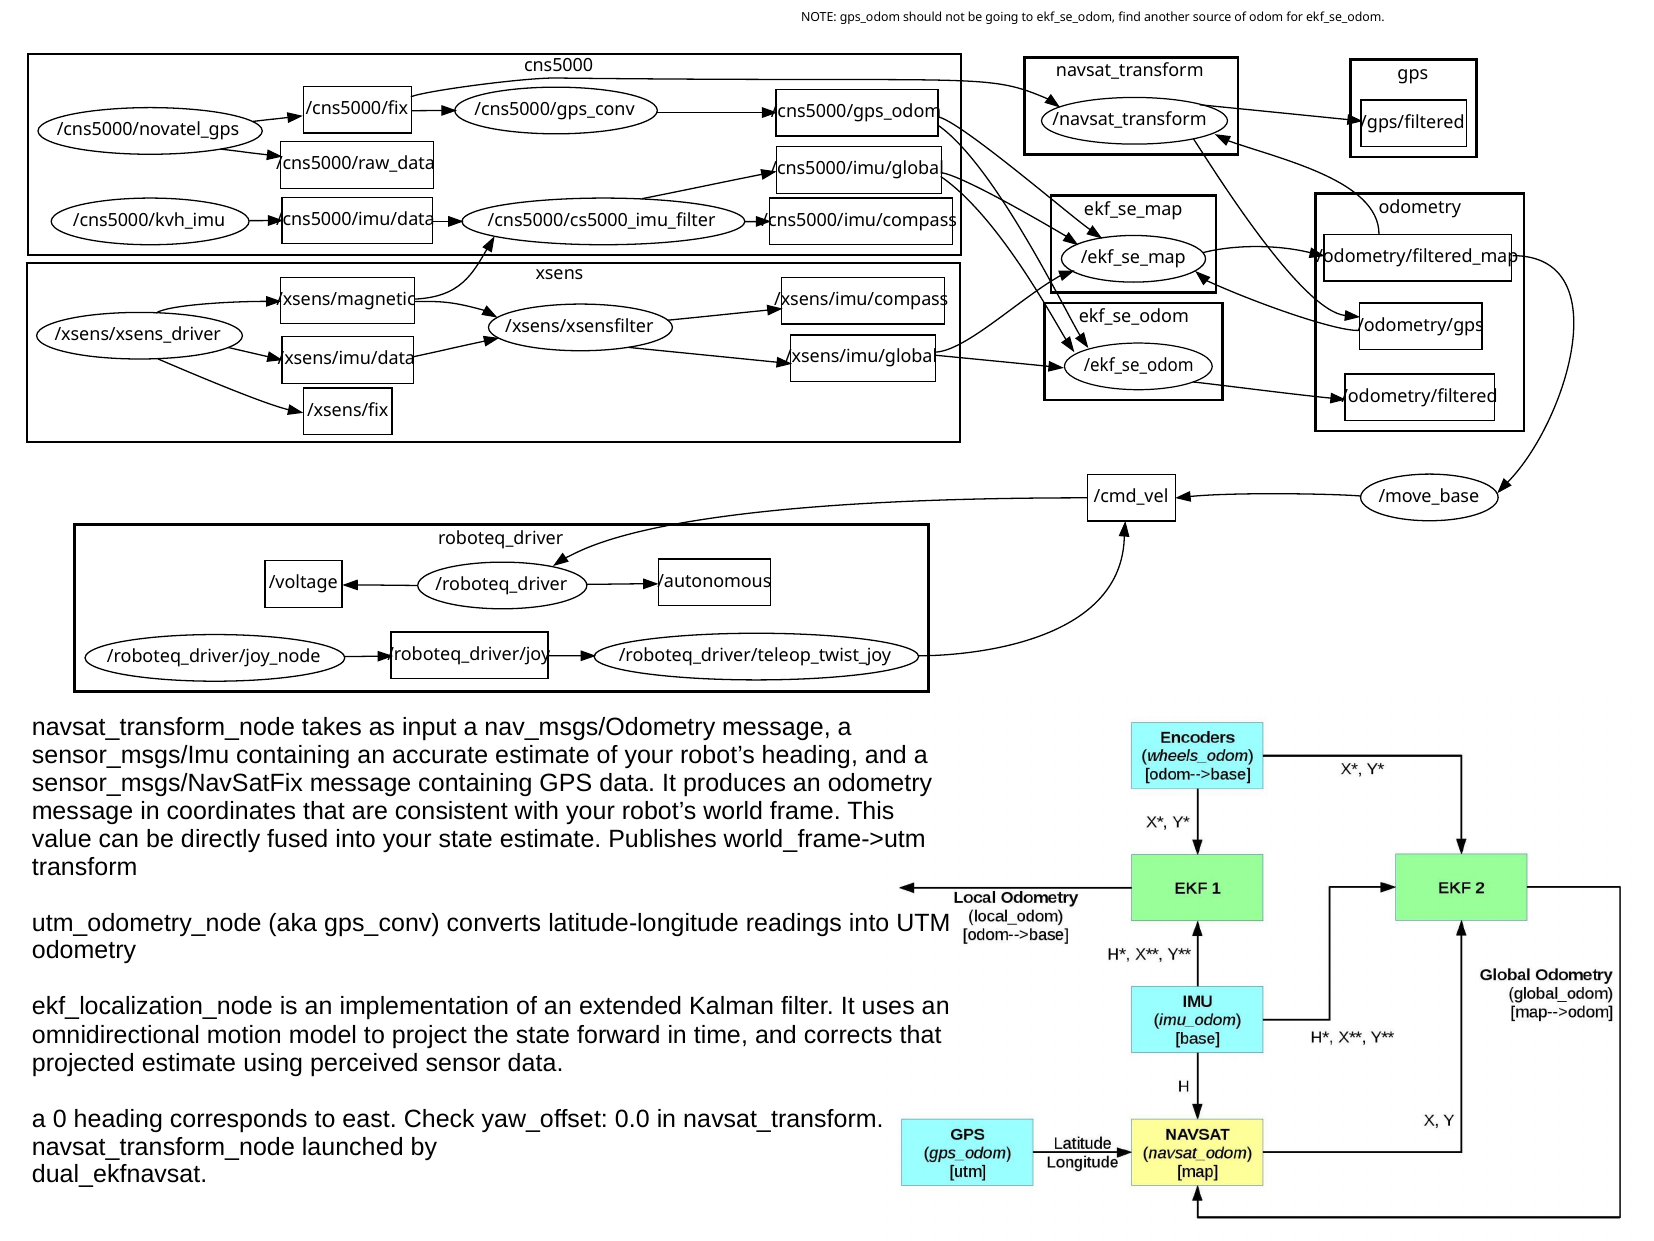

navsat_transform_node takes as input a nav_msgs/Odometry message, a sensor_msgs/Imu containing an accurate estimate of your robot’s heading, and a sensor_msgs/NavSatFix message containing GPS data. It produces an odometry message in coordinates that are consistent with your robot’s world frame. This value can be directly fused into your state estimate. Publishes world_frame->utm transform
utm_odometry_node (aka gps_conv) converts latitude-longitude readings into UTM odometry
ekf_localization_node is an implementation of an extended Kalman filter. It uses an omnidirectional motion model to project the state forward in time, and corrects that projected estimate using perceived sensor data.
a 0 heading corresponds to east. Check yaw_offset: 0.0 in navsat_transform. navsat_transform_node launched by
dual_ekfnavsat.